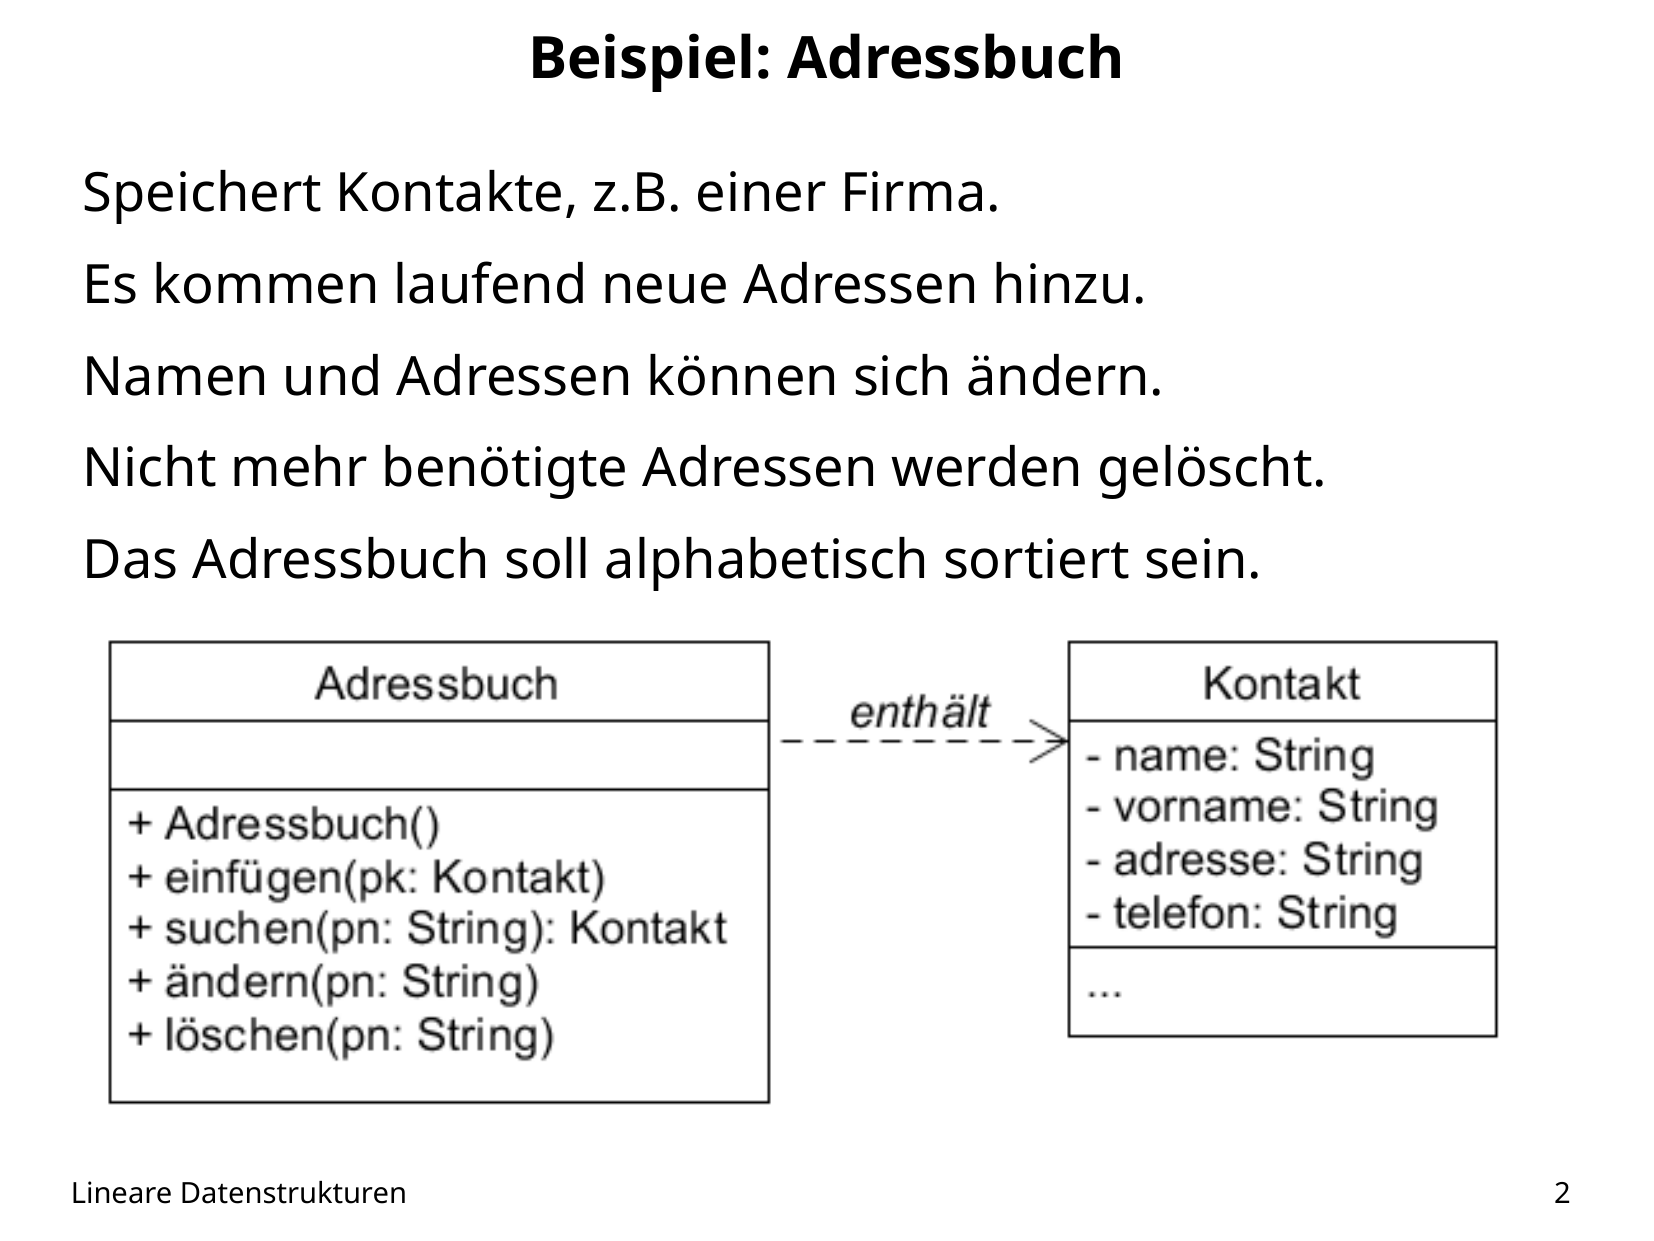

# Beispiel: Adressbuch
Speichert Kontakte, z.B. einer Firma.
Es kommen laufend neue Adressen hinzu.
Namen und Adressen können sich ändern.
Nicht mehr benötigte Adressen werden gelöscht.
Das Adressbuch soll alphabetisch sortiert sein.
Lineare Datenstrukturen
2